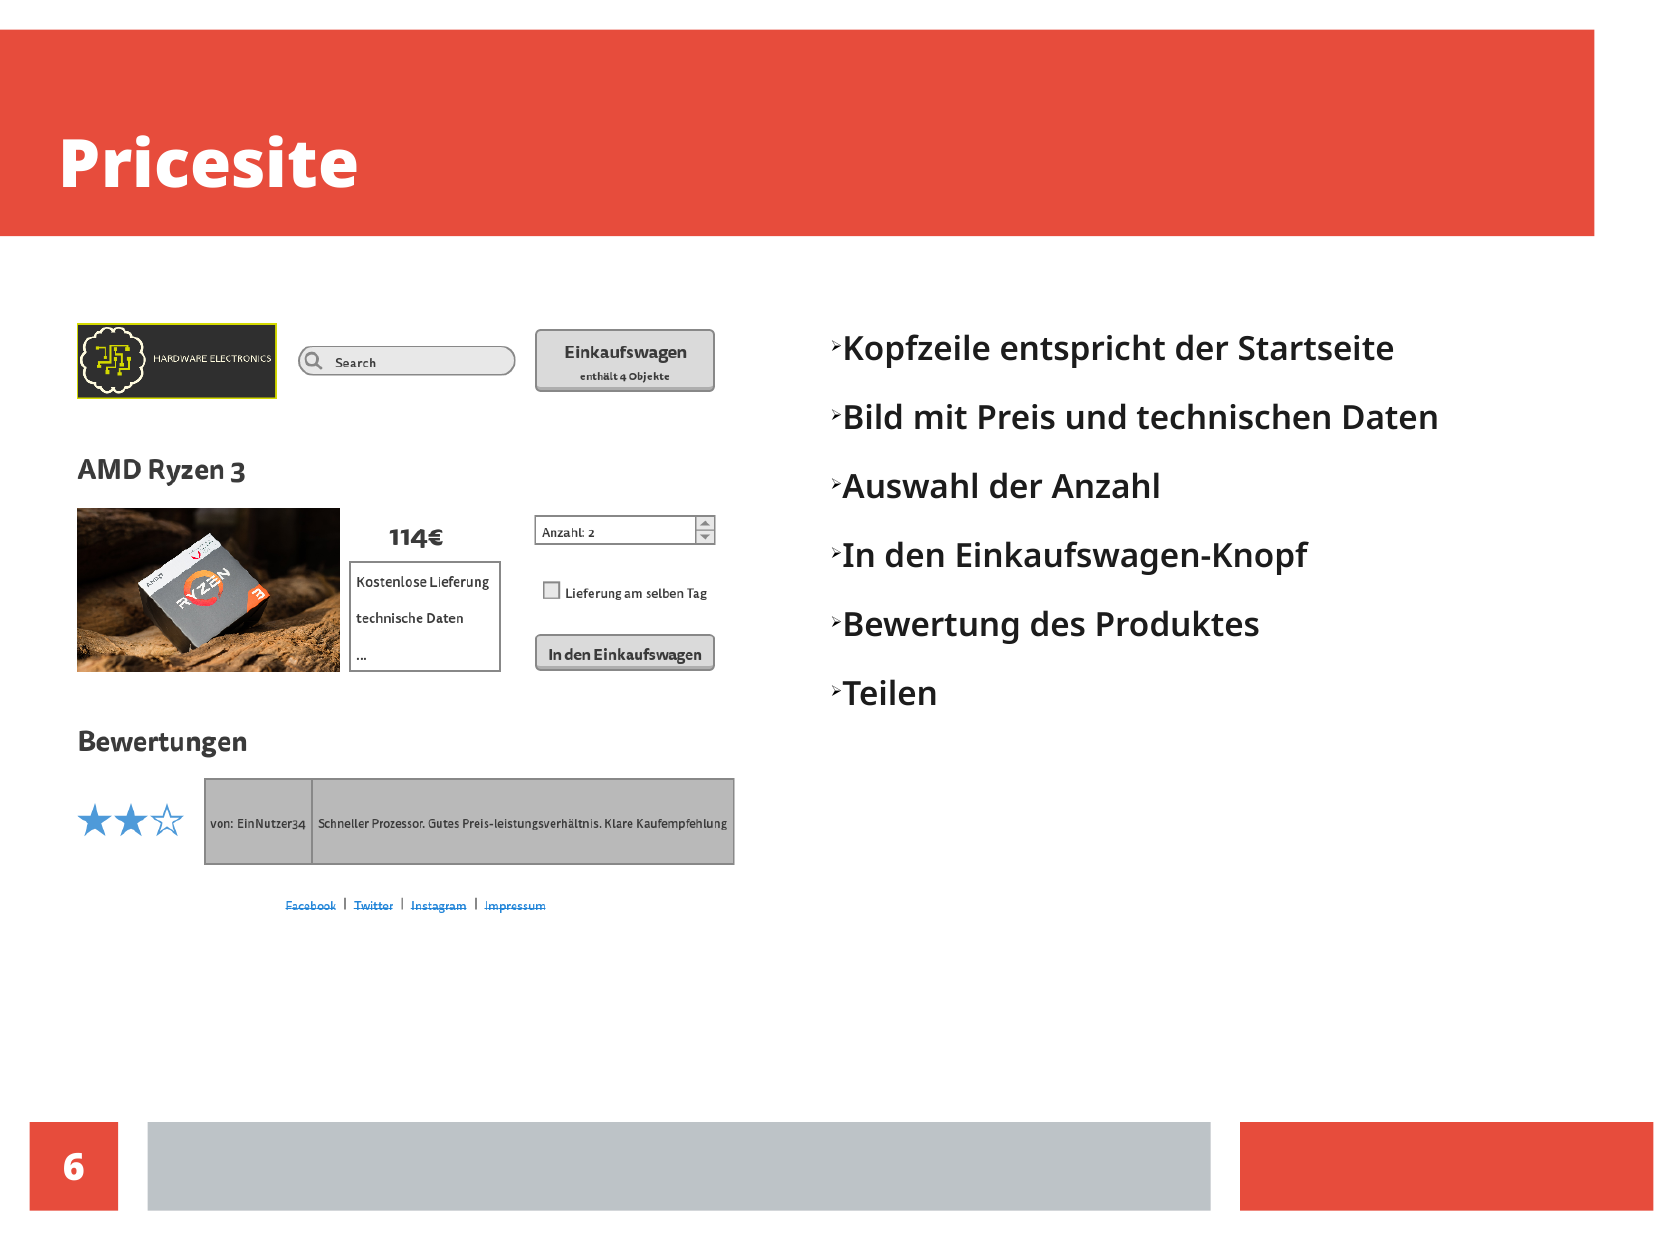

# Pricesite
Kopfzeile entspricht der Startseite
Bild mit Preis und technischen Daten
Auswahl der Anzahl
In den Einkaufswagen-Knopf
Bewertung des Produktes
Teilen
6